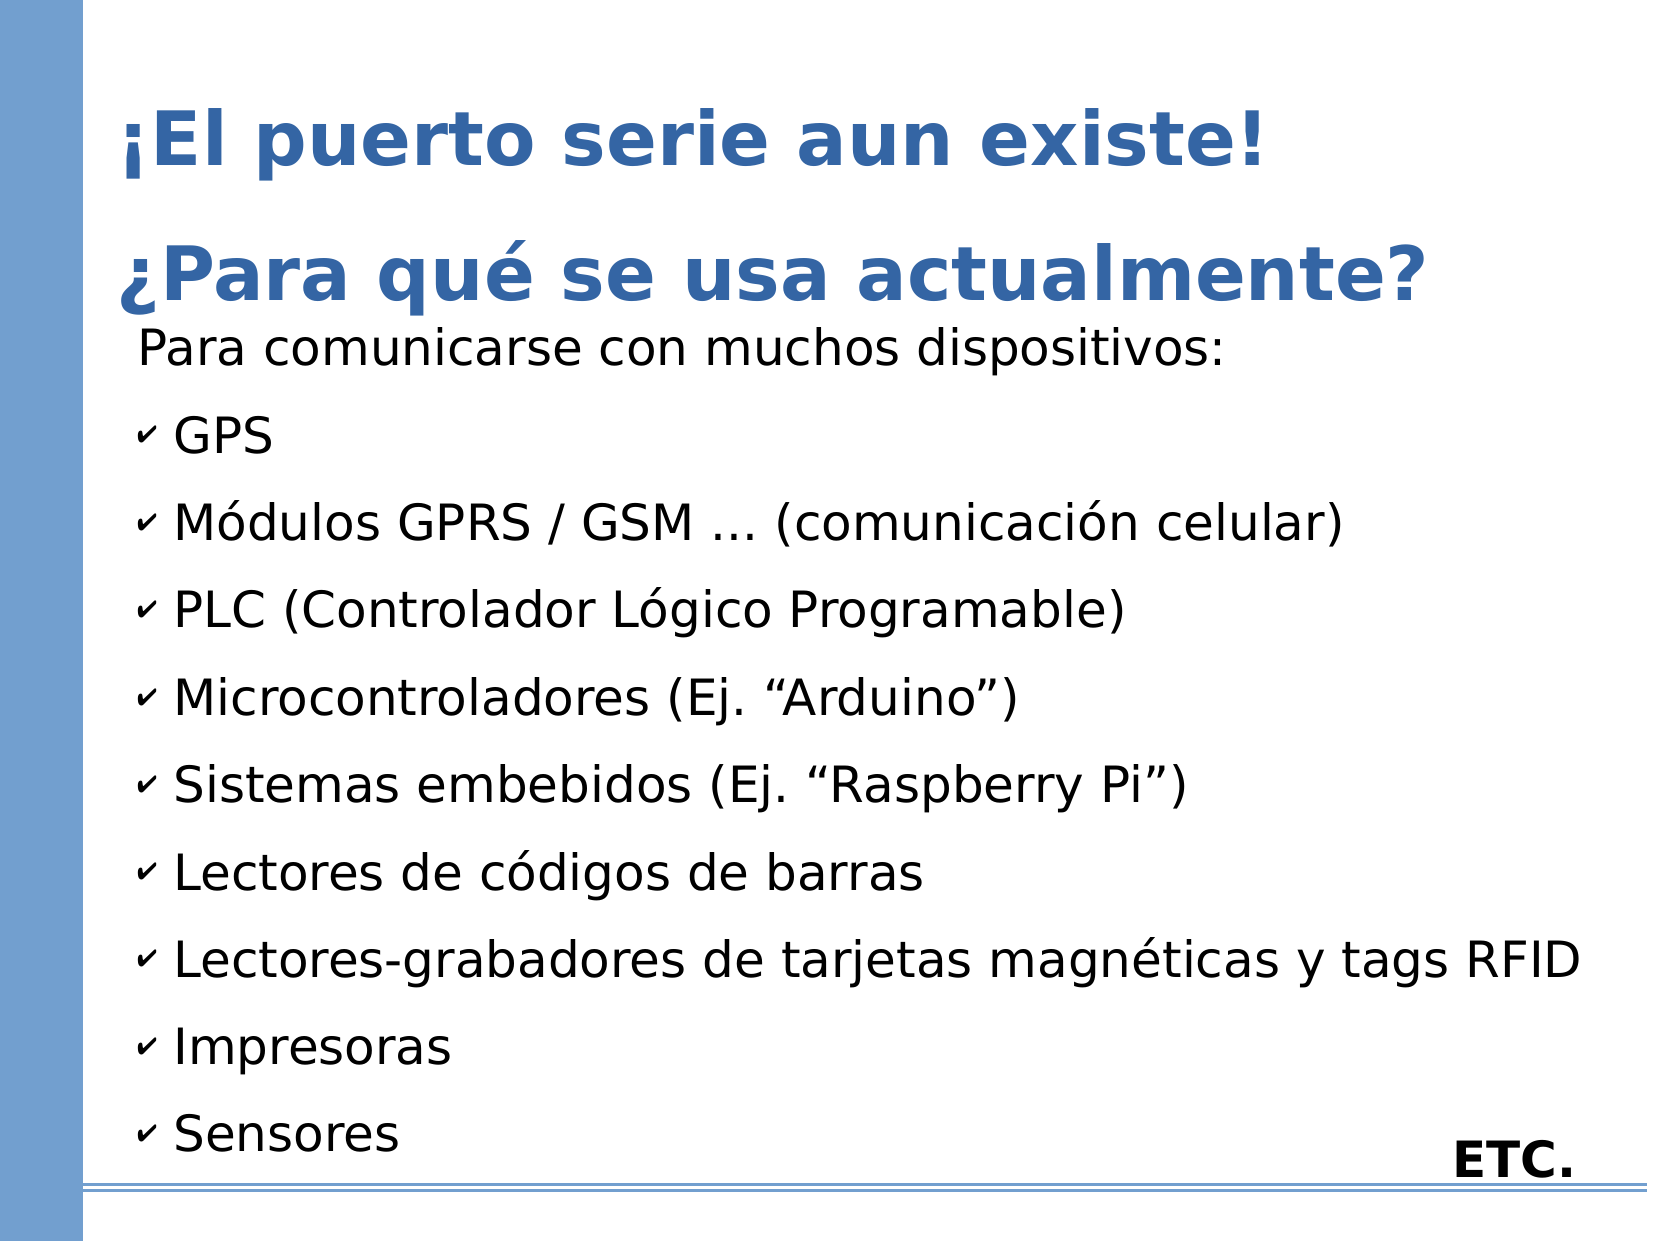

¡El puerto serie aun existe!
¿Para qué se usa actualmente?
Para comunicarse con muchos dispositivos:
GPS
Módulos GPRS / GSM ... (comunicación celular)
PLC (Controlador Lógico Programable)
Microcontroladores (Ej. “Arduino”)
Sistemas embebidos (Ej. “Raspberry Pi”)
Lectores de códigos de barras
Lectores-grabadores de tarjetas magnéticas y tags RFID
Impresoras
Sensores
ETC.